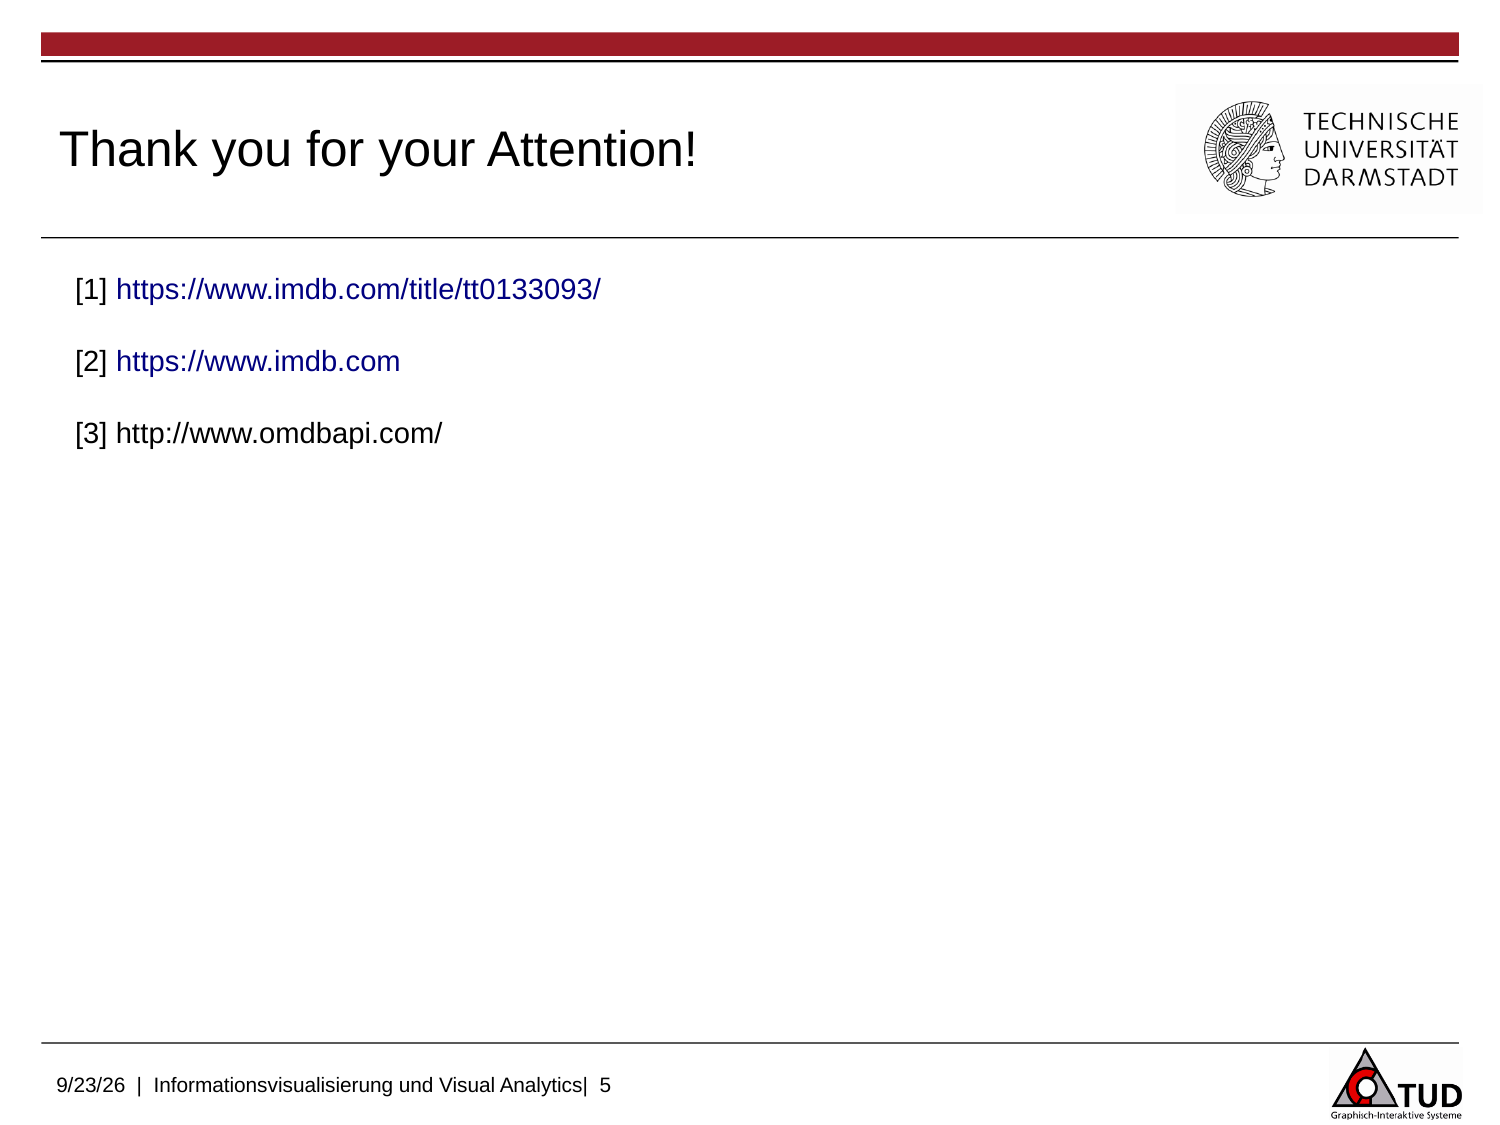

# Thank you for your Attention!
[1] https://www.imdb.com/title/tt0133093/
[2] https://www.imdb.com
[3] http://www.omdbapi.com/